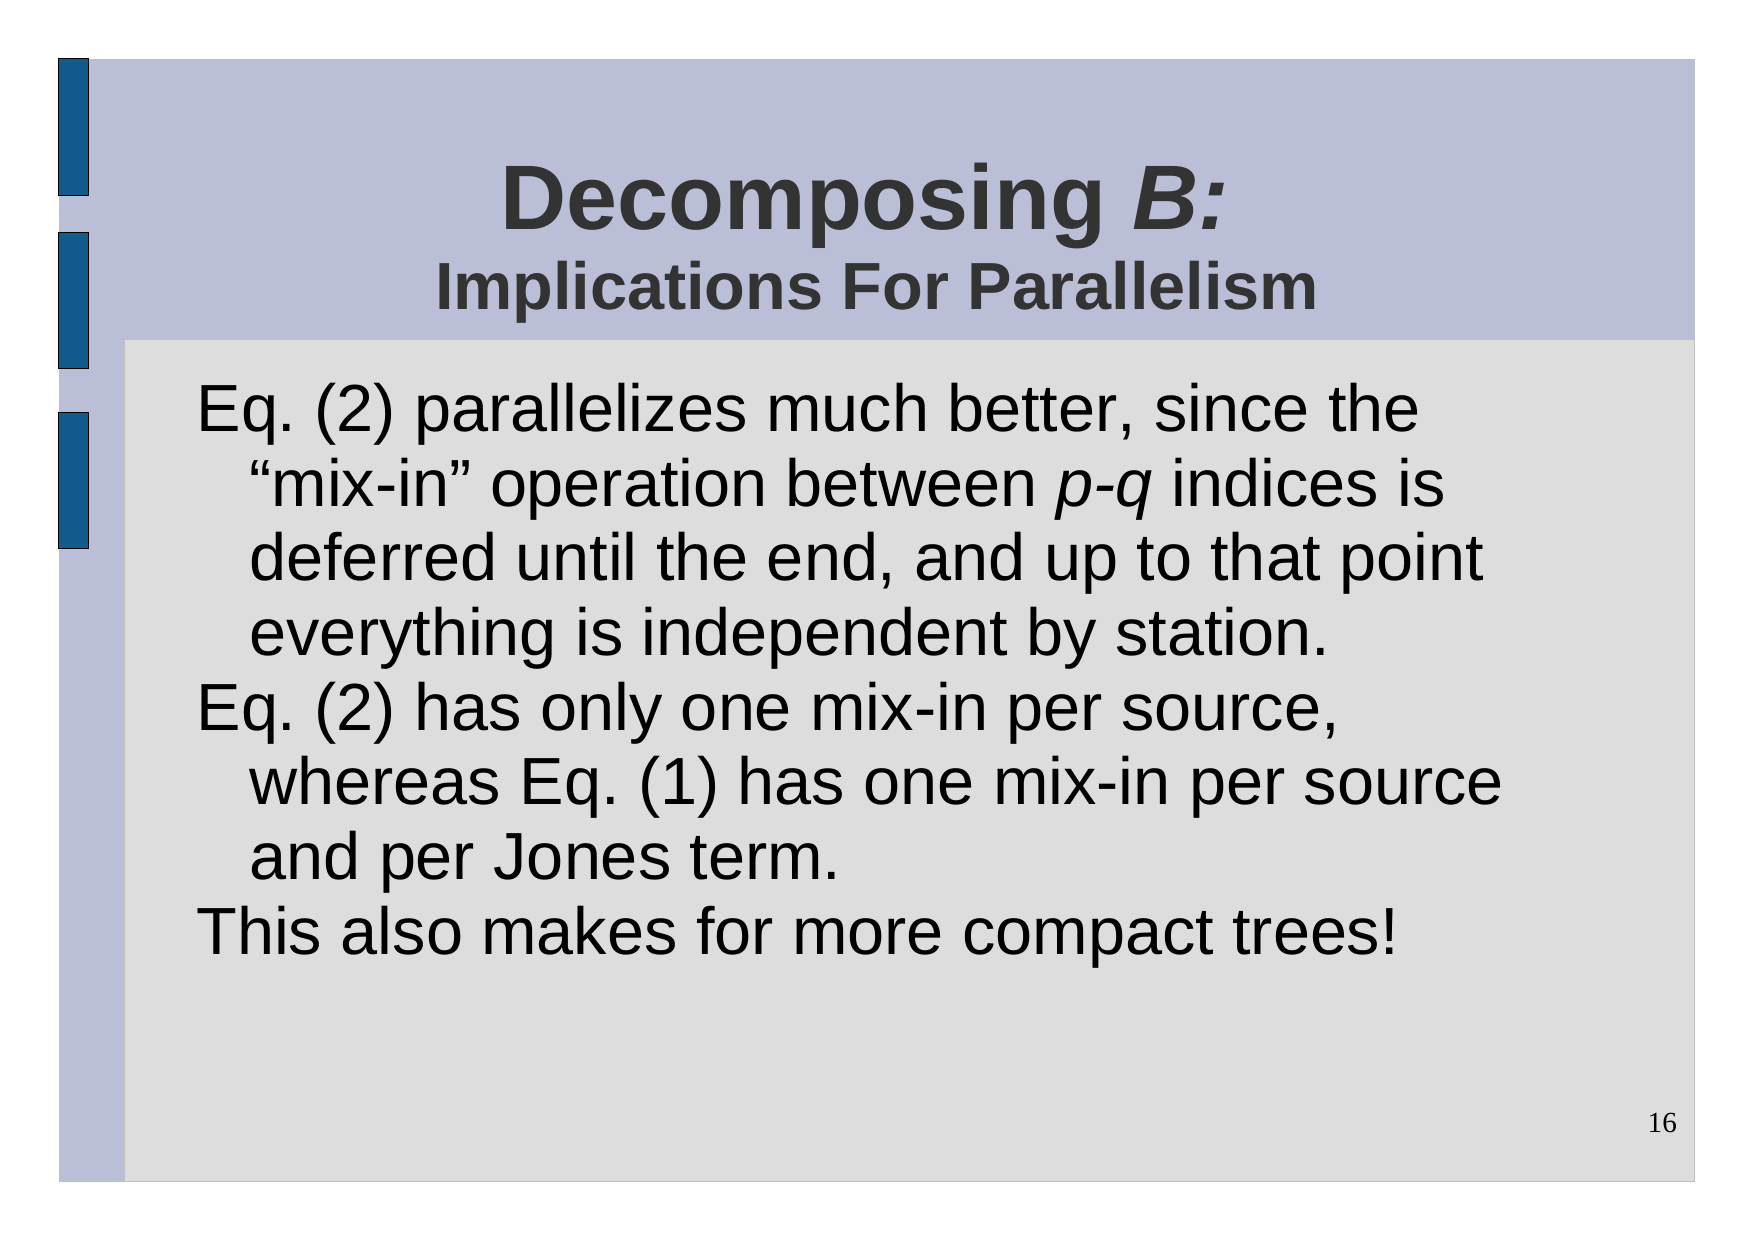

# Decomposing B: Implications For Parallelism
Eq. (2) parallelizes much better, since the “mix-in” operation between p-q indices is deferred until the end, and up to that point everything is independent by station.
Eq. (2) has only one mix-in per source, whereas Eq. (1) has one mix-in per source and per Jones term.
This also makes for more compact trees!
16